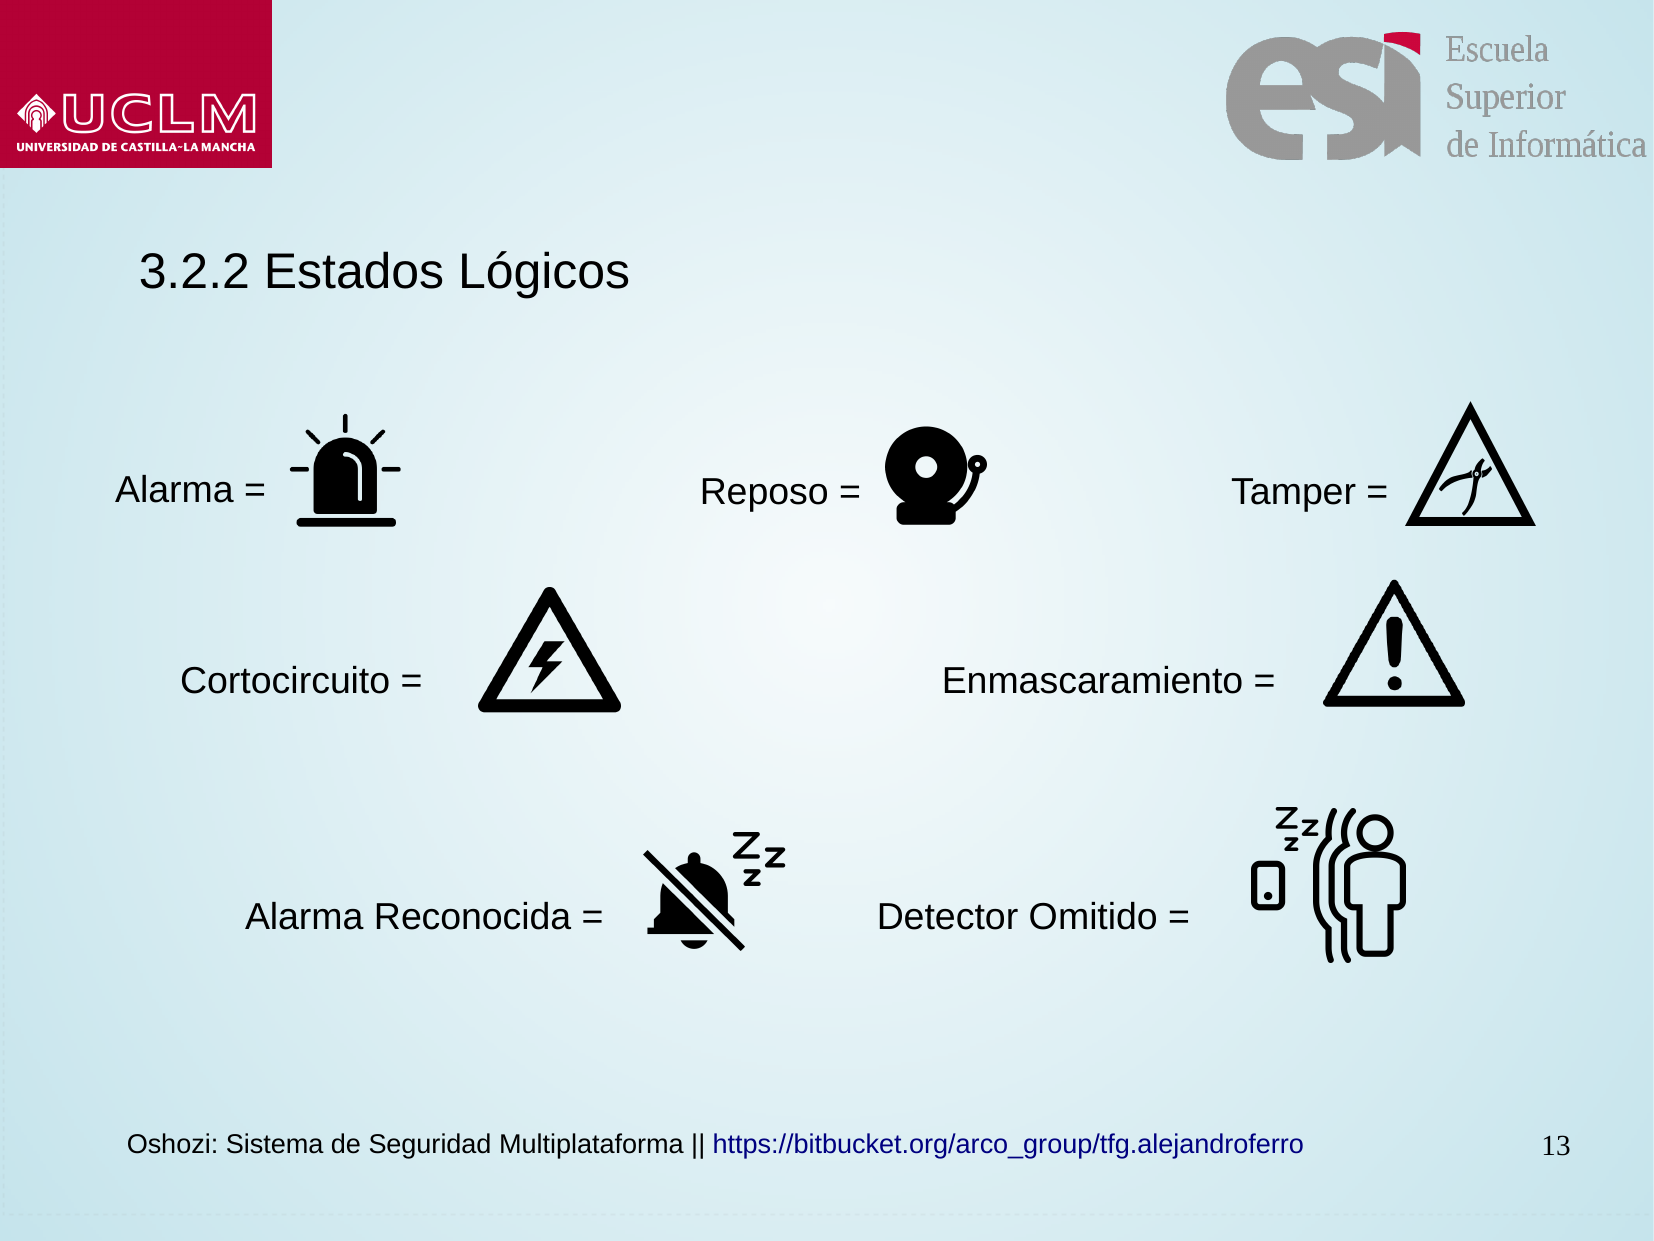

3.2.2 Estados Lógicos
Alarma =
Reposo =
Tamper =
Cortocircuito =
Enmascaramiento =
Alarma Reconocida =
Detector Omitido =
Oshozi: Sistema de Seguridad Multiplataforma || https://bitbucket.org/arco_group/tfg.alejandroferro
13